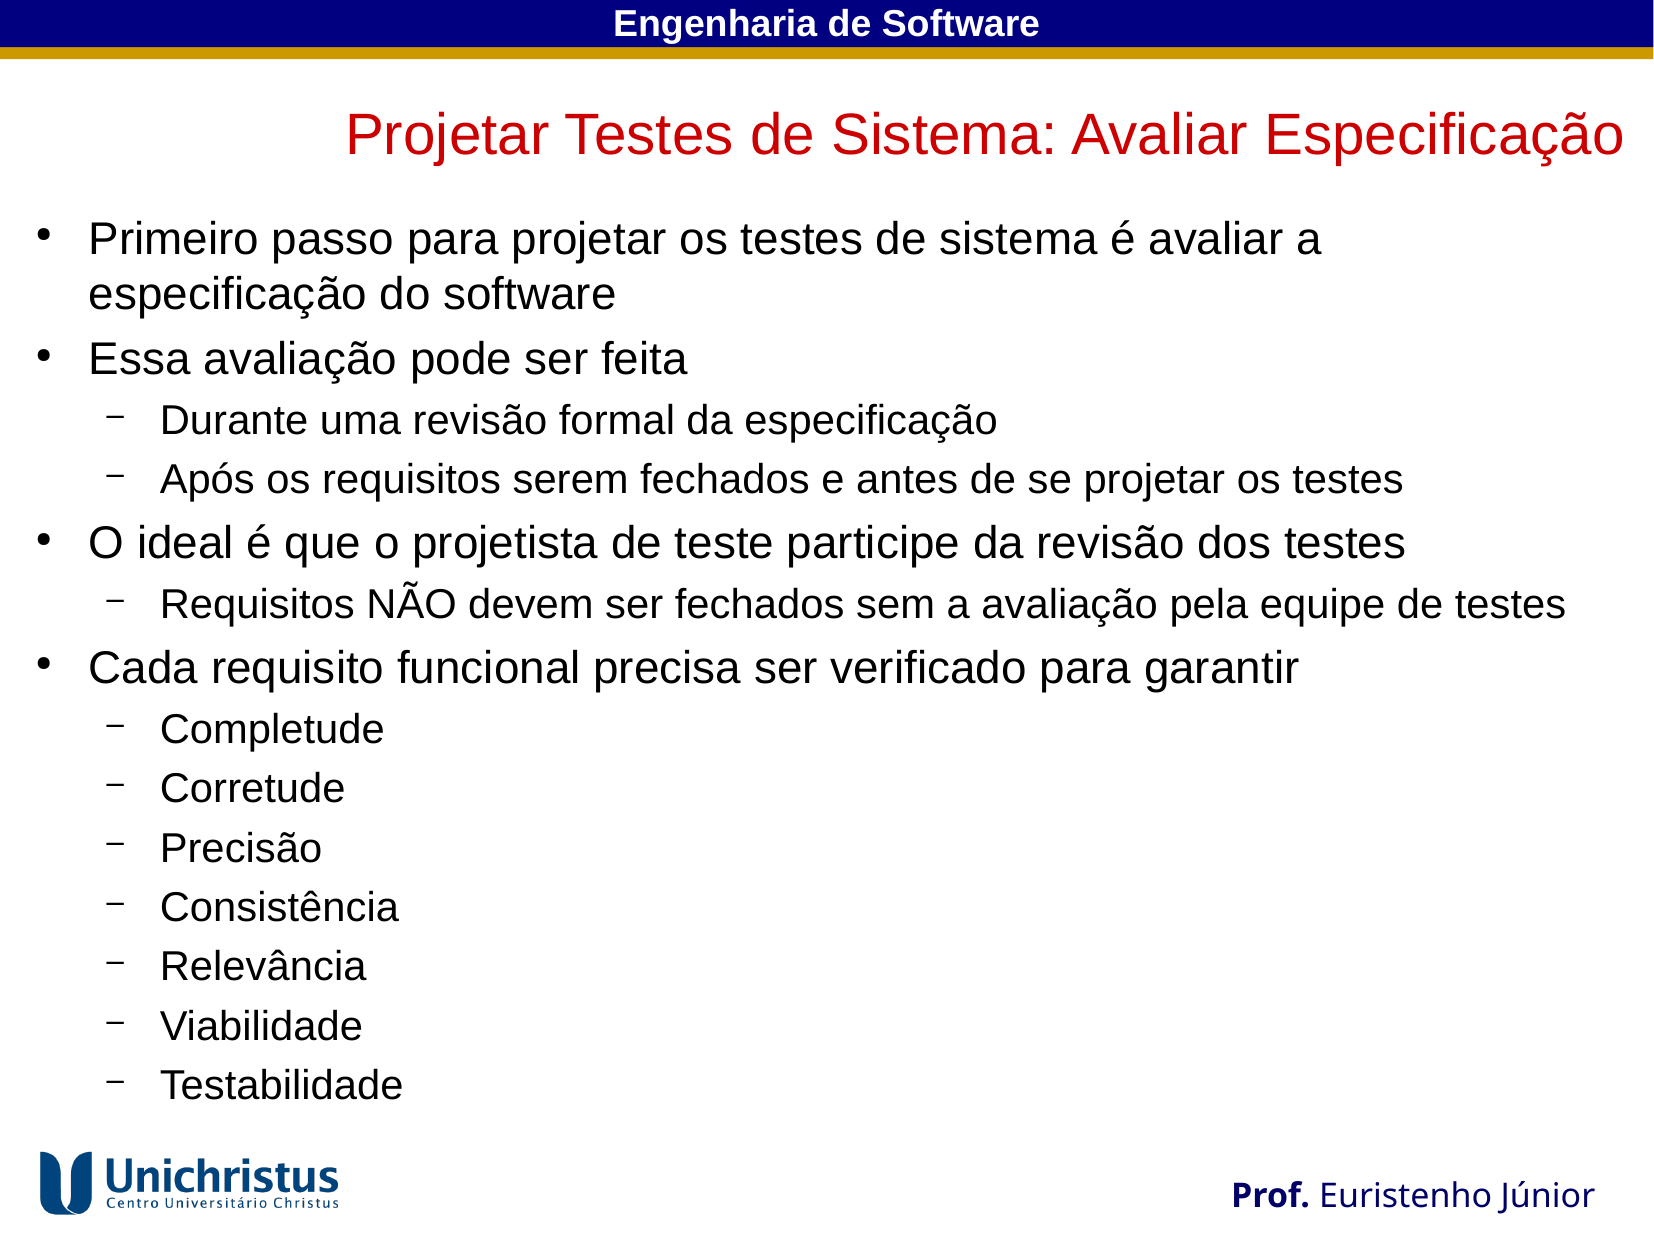

Engenharia de Software
Projetar Testes de Sistema: Avaliar Especificação
# Primeiro passo para projetar os testes de sistema é avaliar a especificação do software
Essa avaliação pode ser feita
Durante uma revisão formal da especificação
Após os requisitos serem fechados e antes de se projetar os testes
O ideal é que o projetista de teste participe da revisão dos testes
Requisitos NÃO devem ser fechados sem a avaliação pela equipe de testes
Cada requisito funcional precisa ser verificado para garantir
Completude
Corretude
Precisão
Consistência
Relevância
Viabilidade
Testabilidade
Prof. Euristenho Júnior